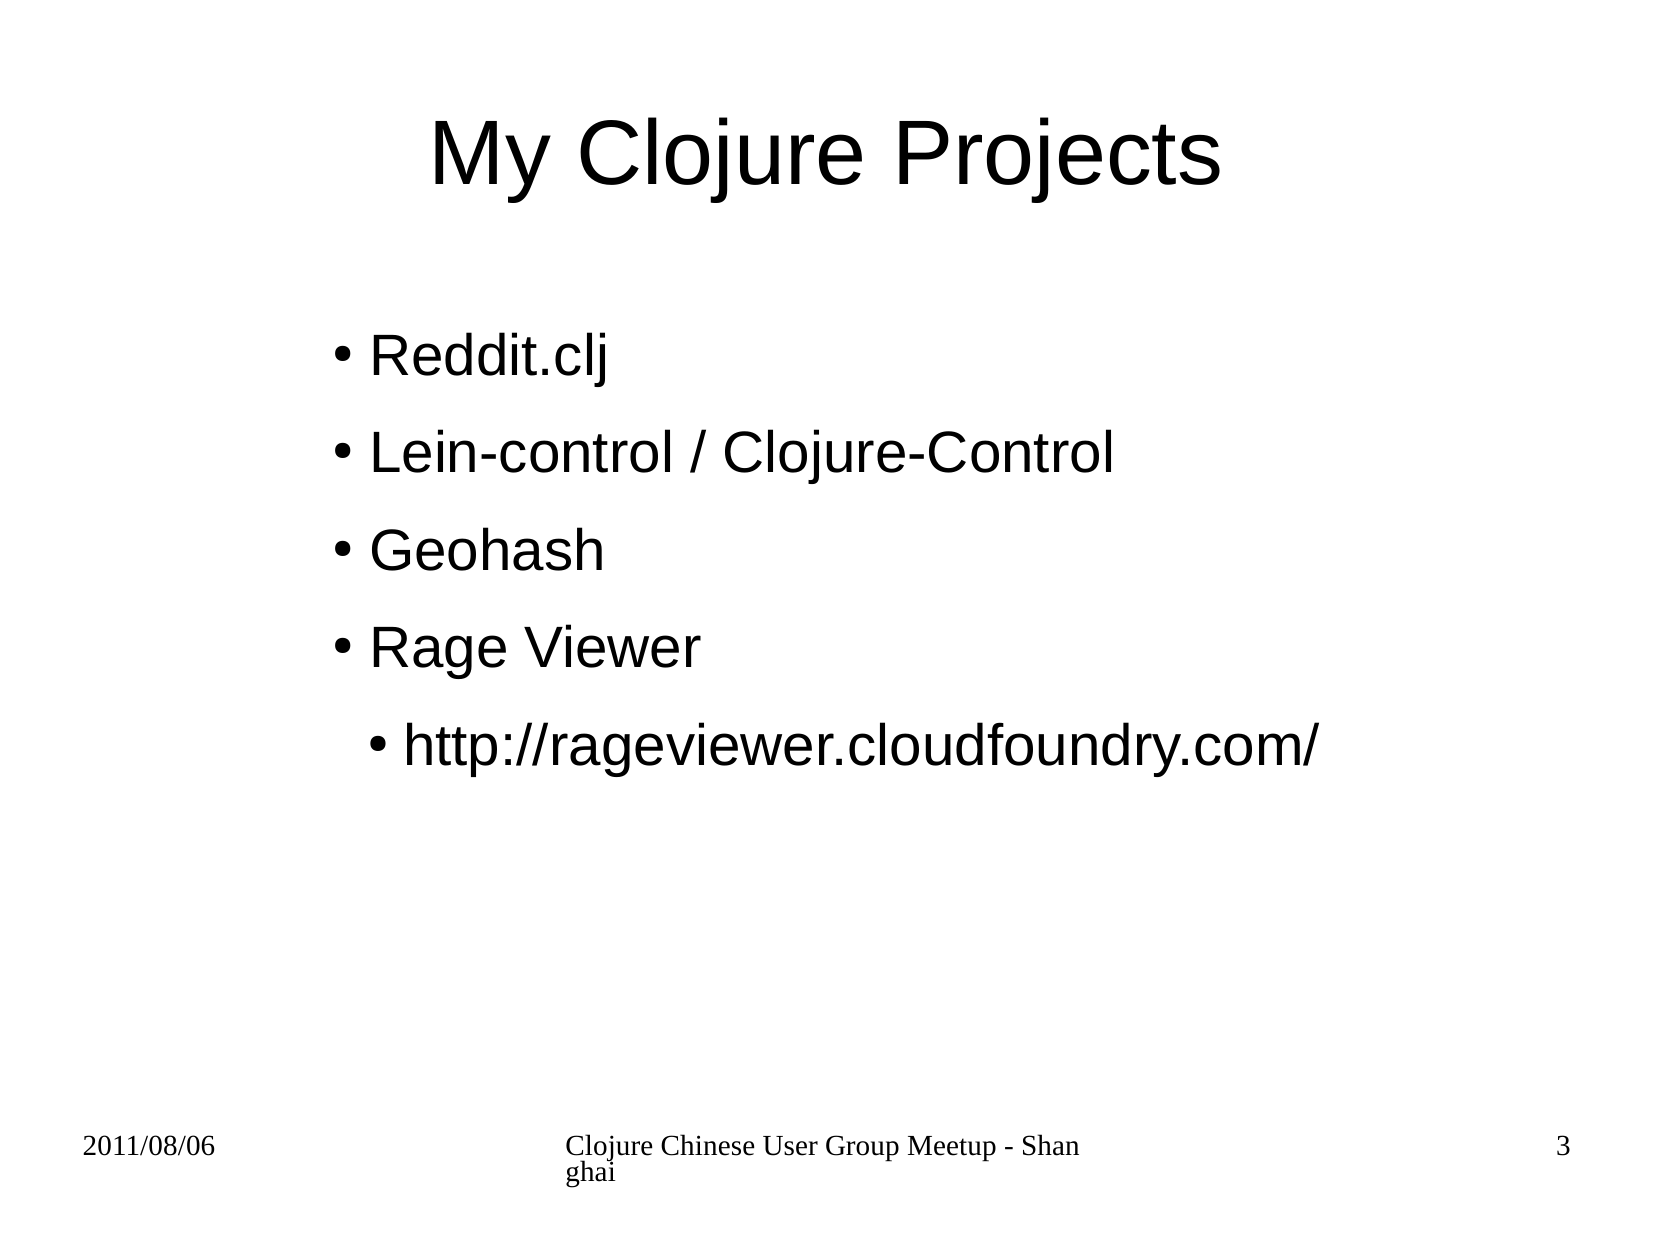

# My Clojure Projects
 Reddit.clj
 Lein-control / Clojure-Control
 Geohash
 Rage Viewer
http://rageviewer.cloudfoundry.com/
2011/08/06
Clojure Chinese User Group Meetup - Shanghai
3